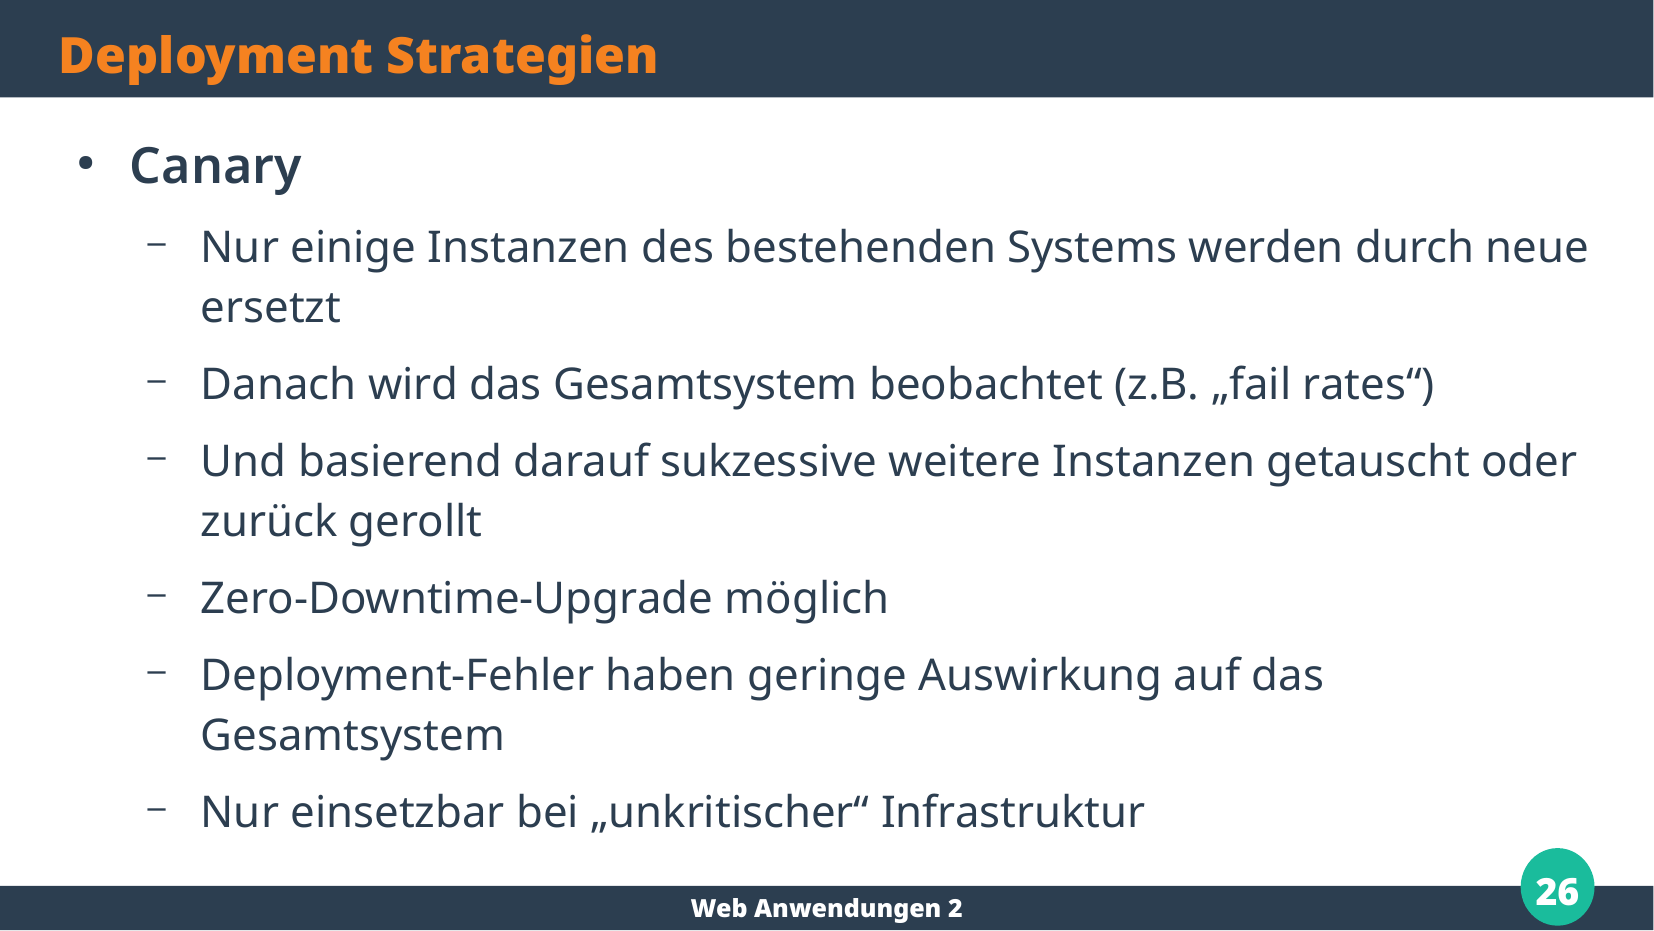

# Deployment Strategien
Canary
Nur einige Instanzen des bestehenden Systems werden durch neue ersetzt
Danach wird das Gesamtsystem beobachtet (z.B. „fail rates“)
Und basierend darauf sukzessive weitere Instanzen getauscht oder zurück gerollt
Zero-Downtime-Upgrade möglich
Deployment-Fehler haben geringe Auswirkung auf das Gesamtsystem
Nur einsetzbar bei „unkritischer“ Infrastruktur
26